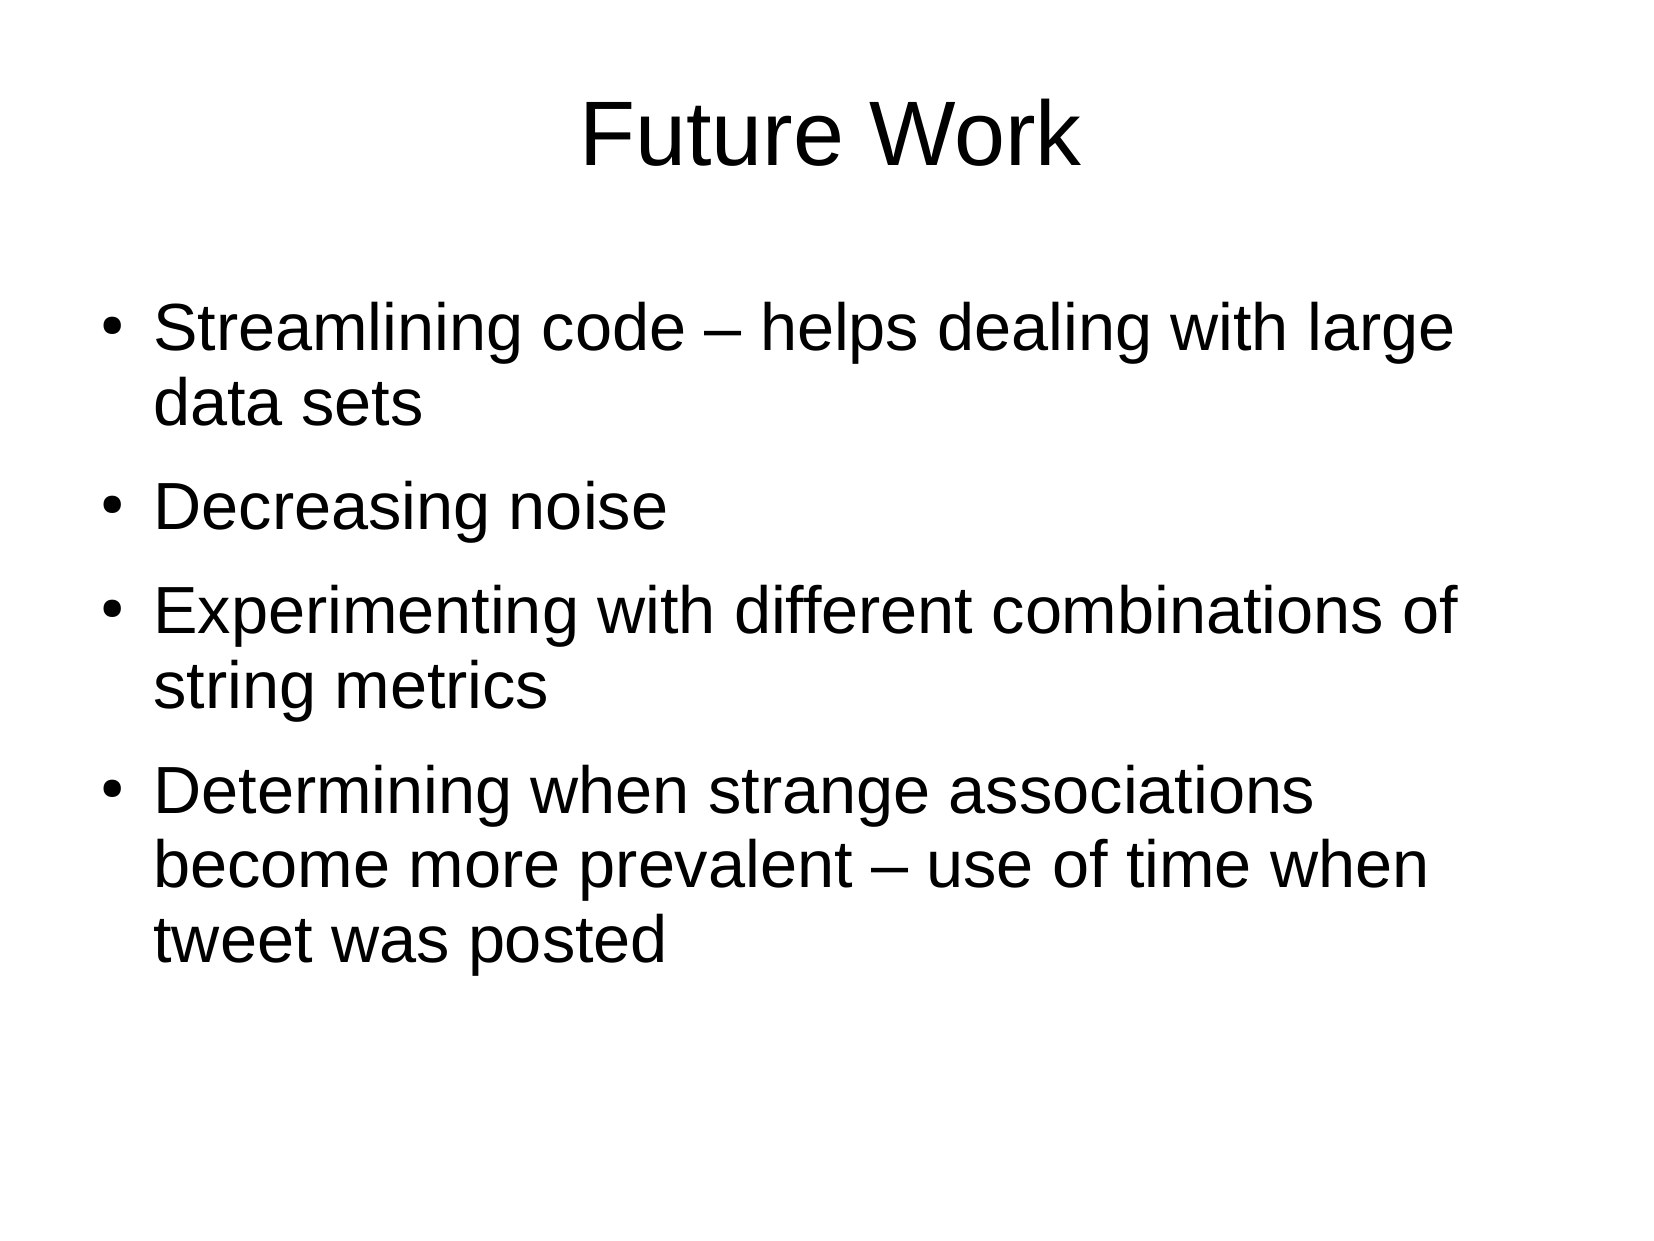

# Future Work
Streamlining code – helps dealing with large data sets
Decreasing noise
Experimenting with different combinations of string metrics
Determining when strange associations become more prevalent – use of time when tweet was posted